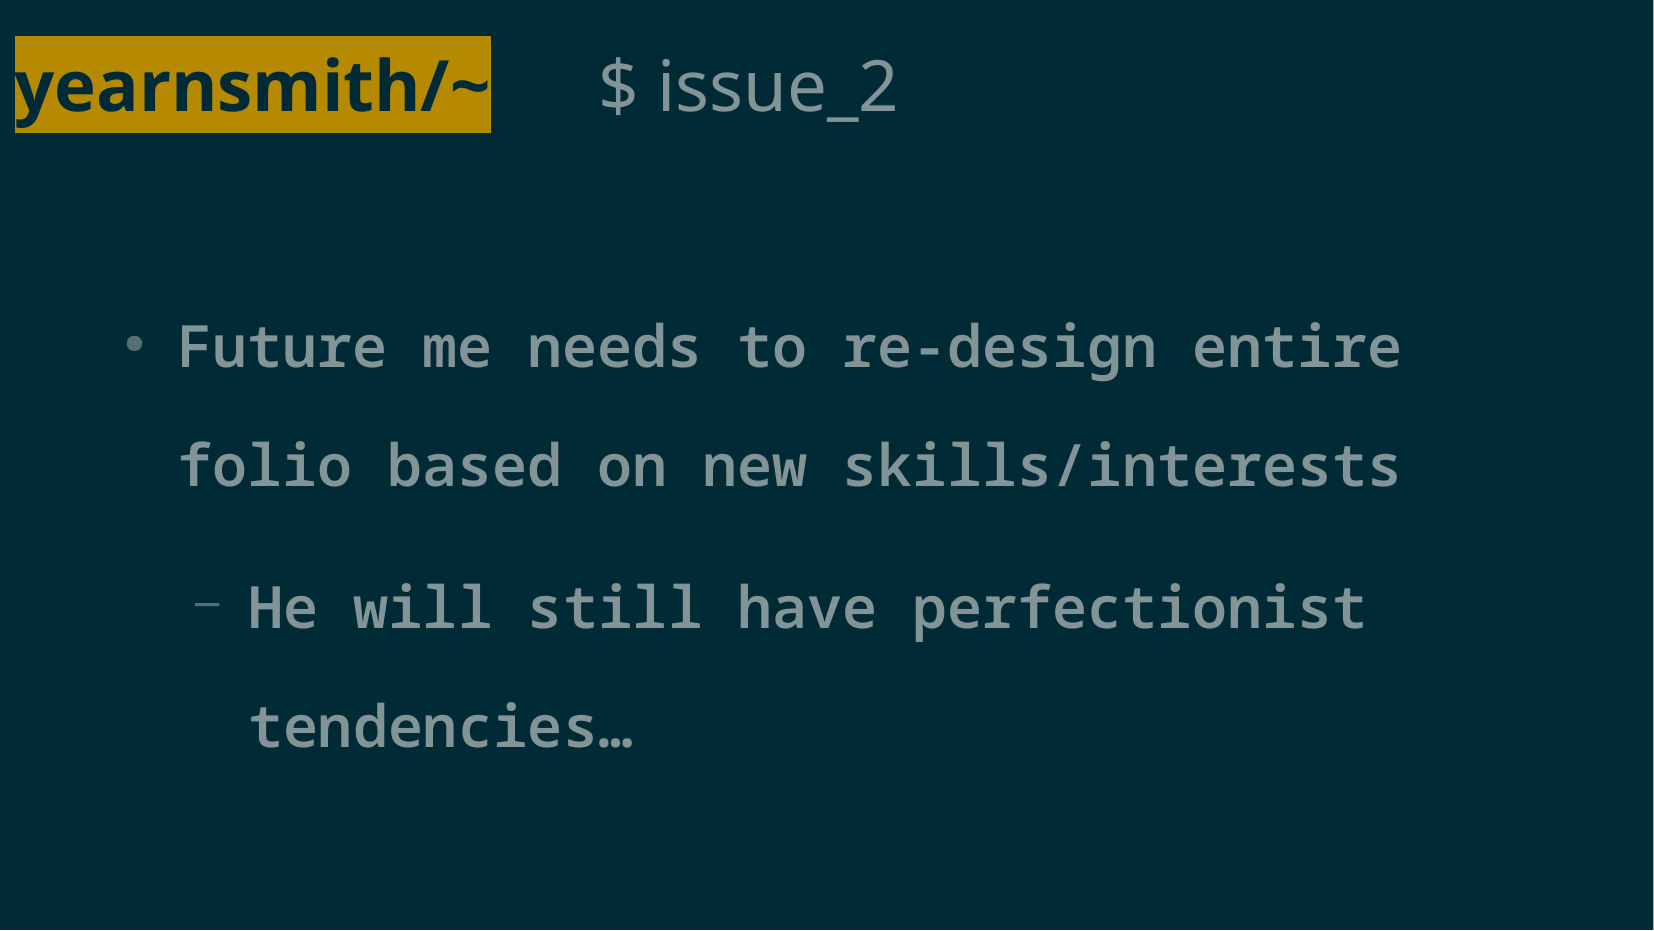

$ issue_2
Yearnsmith/~
# Future me needs to re-design entire folio based on new skills/interests
He will still have perfectionist tendencies…